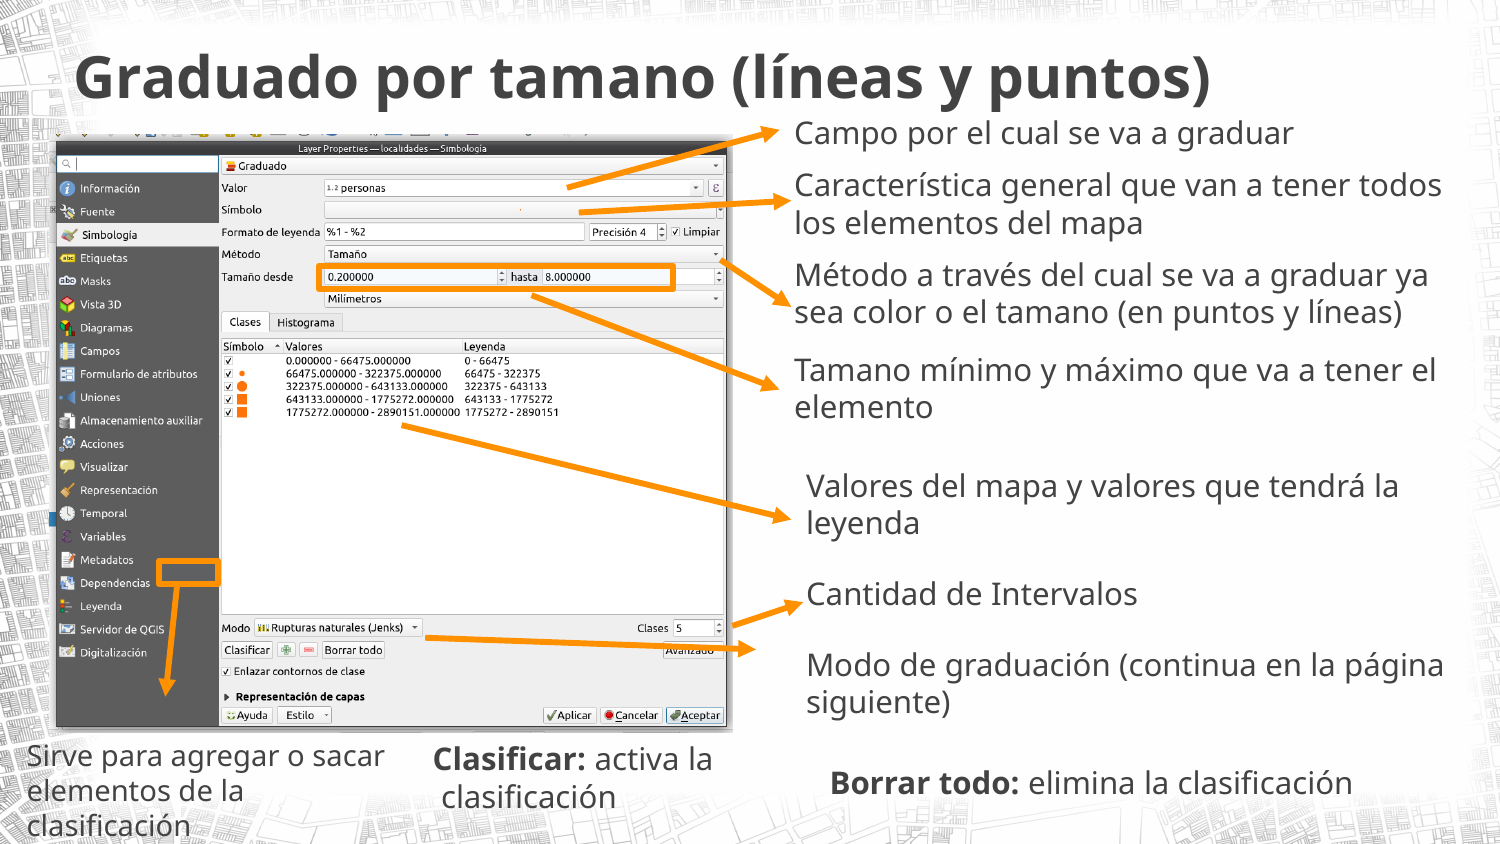

Graduado por tamano (líneas y puntos)
Campo por el cual se va a graduar
Característica general que van a tener todos los elementos del mapa
Método a través del cual se va a graduar ya sea color o el tamano (en puntos y líneas)
Tamano mínimo y máximo que va a tener el elemento
Valores del mapa y valores que tendrá la leyenda
Cantidad de Intervalos
Modo de graduación (continua en la página siguiente)
Sirve para agregar o sacar elementos de la clasificación
Clasificar: activa la
 clasificación
Borrar todo: elimina la clasificación